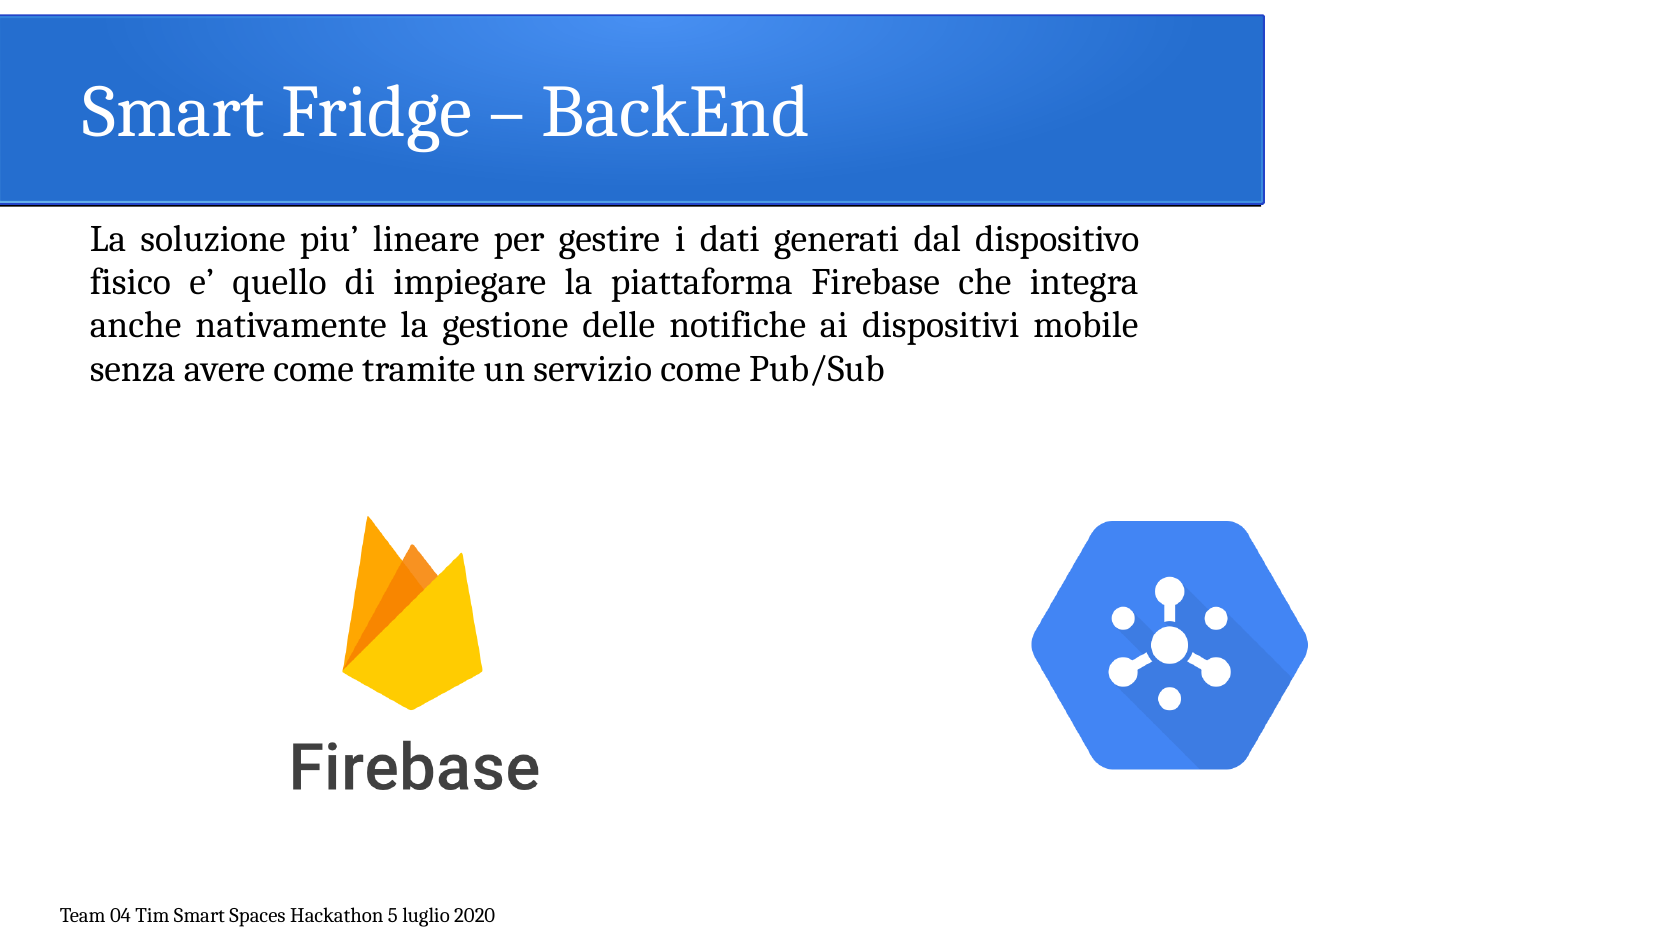

# Smart Fridge – BackEnd
La soluzione piu’ lineare per gestire i dati generati dal dispositivo fisico e’ quello di impiegare la piattaforma Firebase che integra anche nativamente la gestione delle notifiche ai dispositivi mobile senza avere come tramite un servizio come Pub/Sub
Team 04 Tim Smart Spaces Hackathon 5 luglio 2020